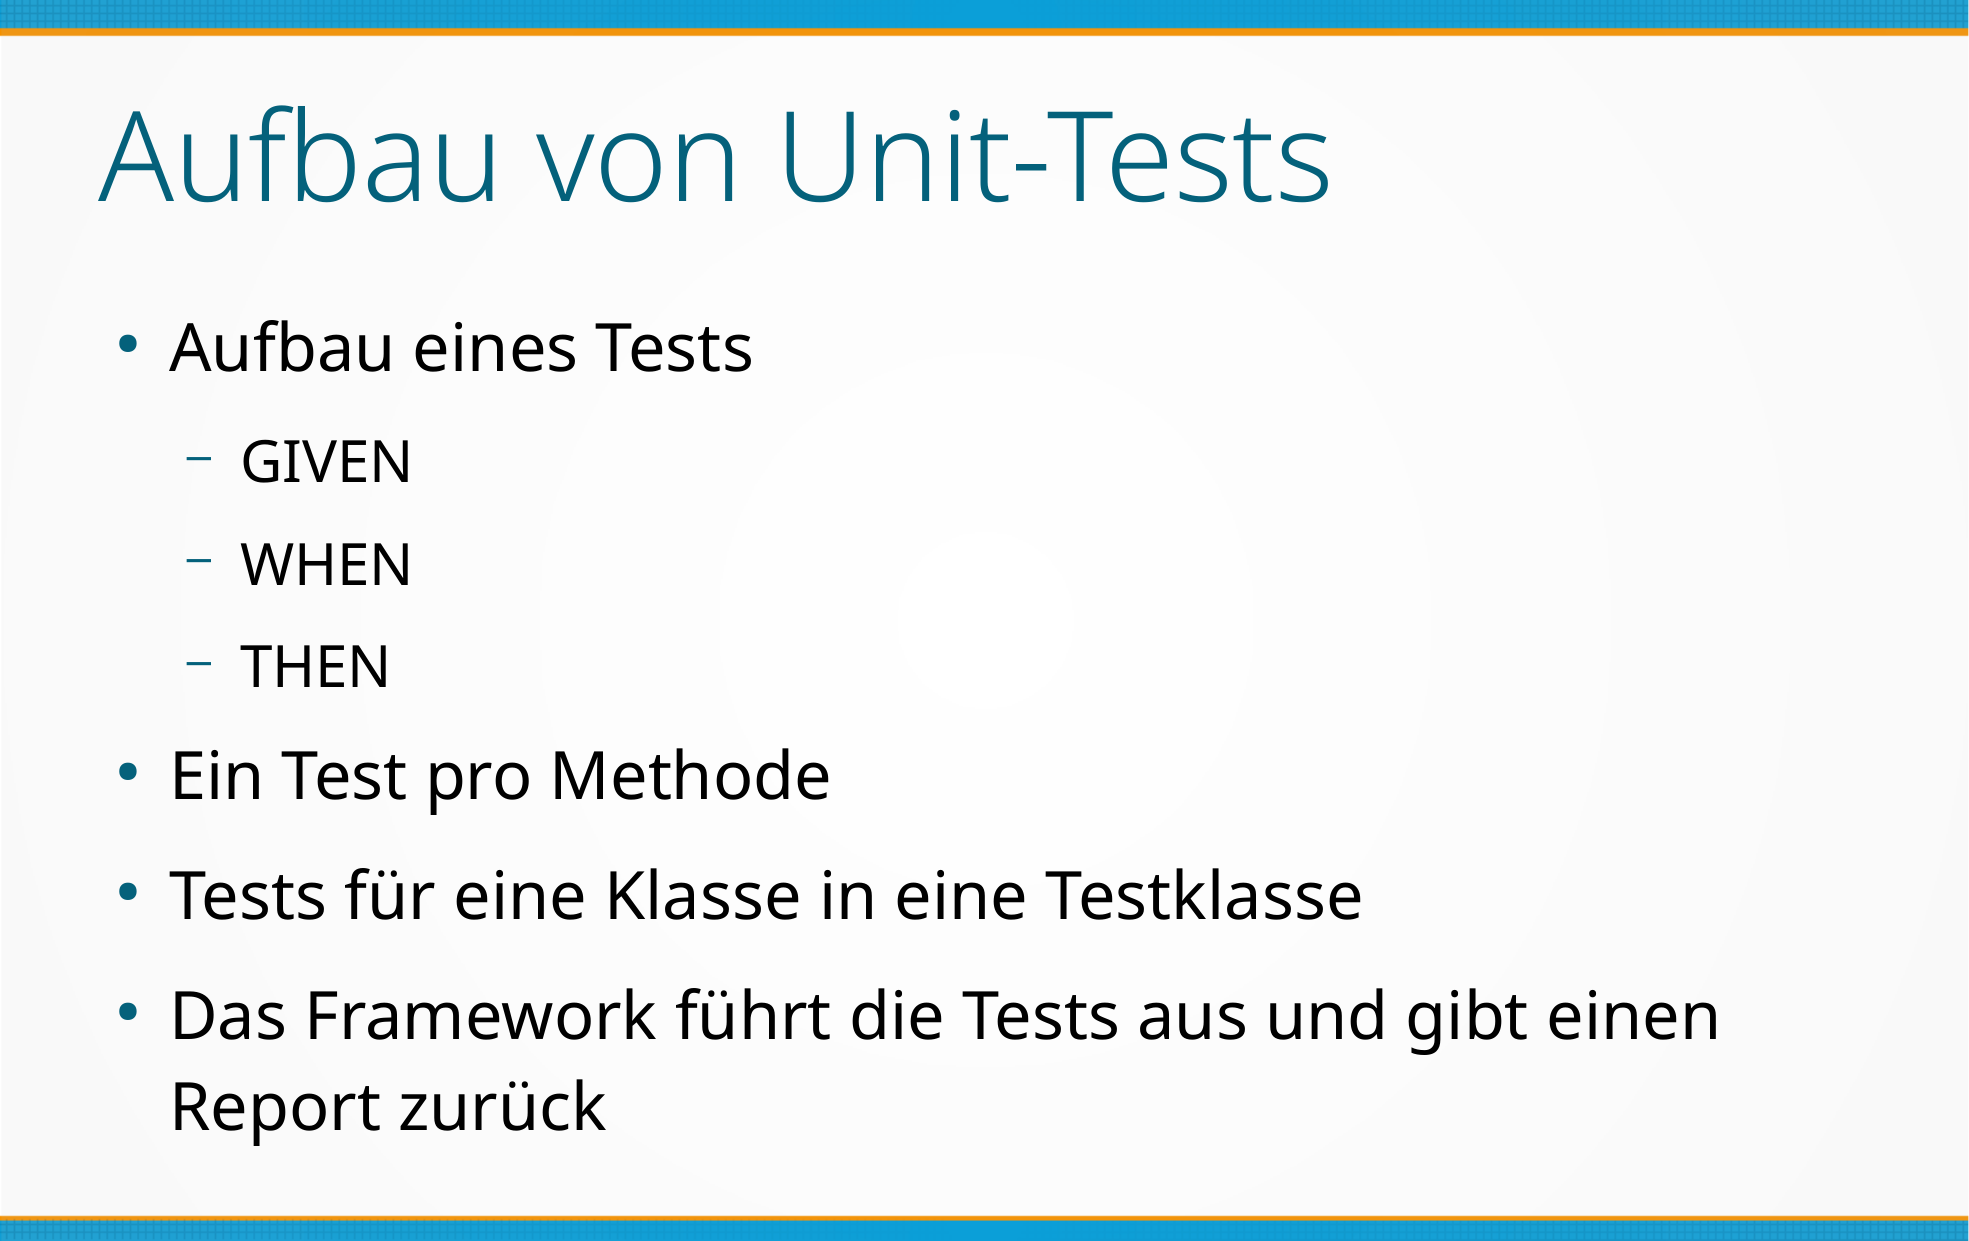

# Aufbau von Unit-Tests
Aufbau eines Tests
GIVEN
WHEN
THEN
Ein Test pro Methode
Tests für eine Klasse in eine Testklasse
Das Framework führt die Tests aus und gibt einen Report zurück